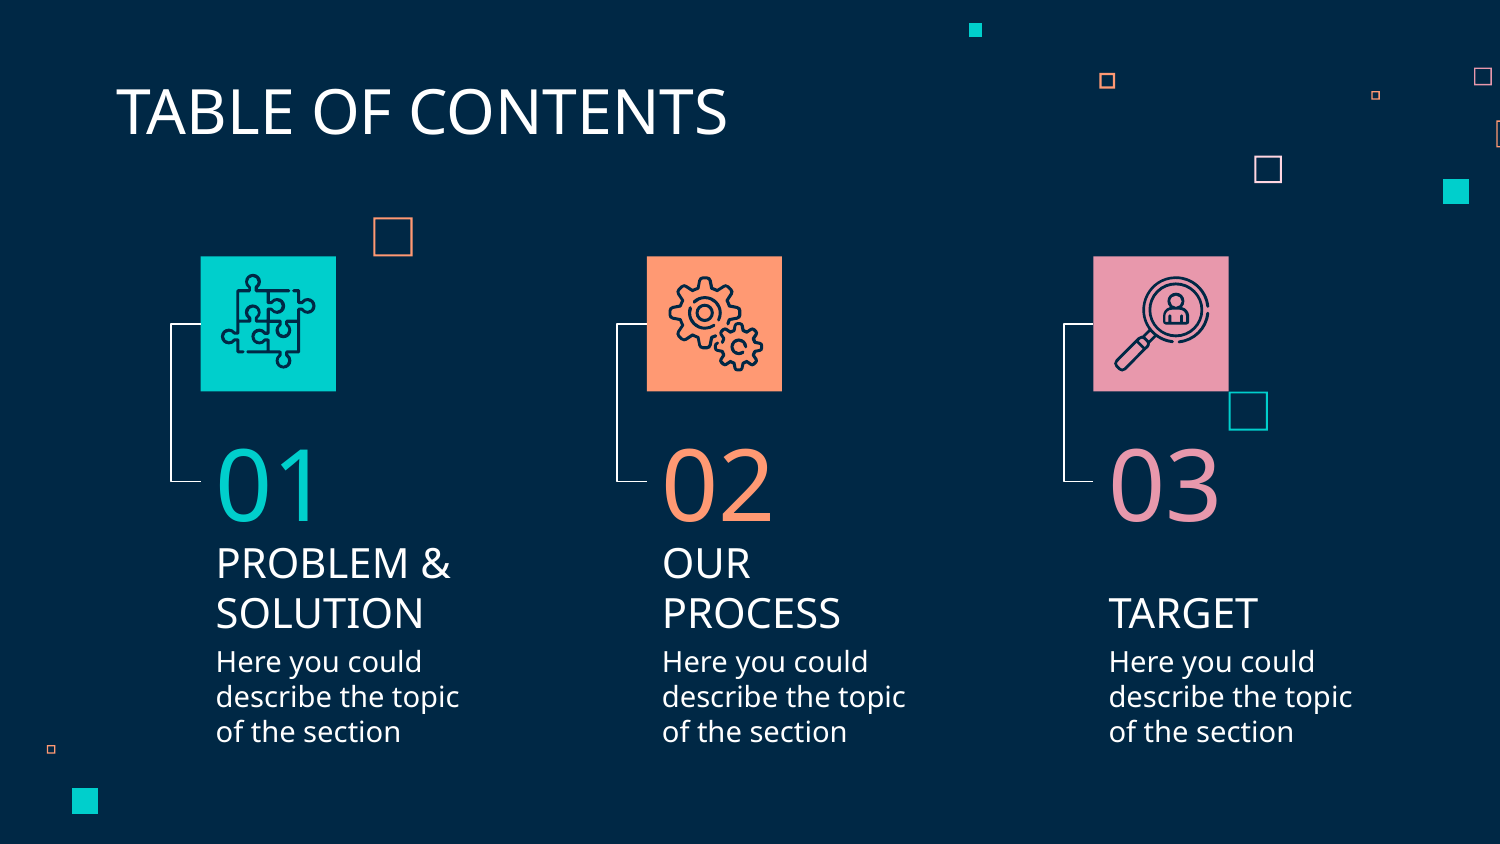

TABLE OF CONTENTS
01
02
03
PROBLEM & SOLUTION
OUR PROCESS
# TARGET
Here you could describe the topic of the section
Here you could describe the topic of the section
Here you could describe the topic of the section